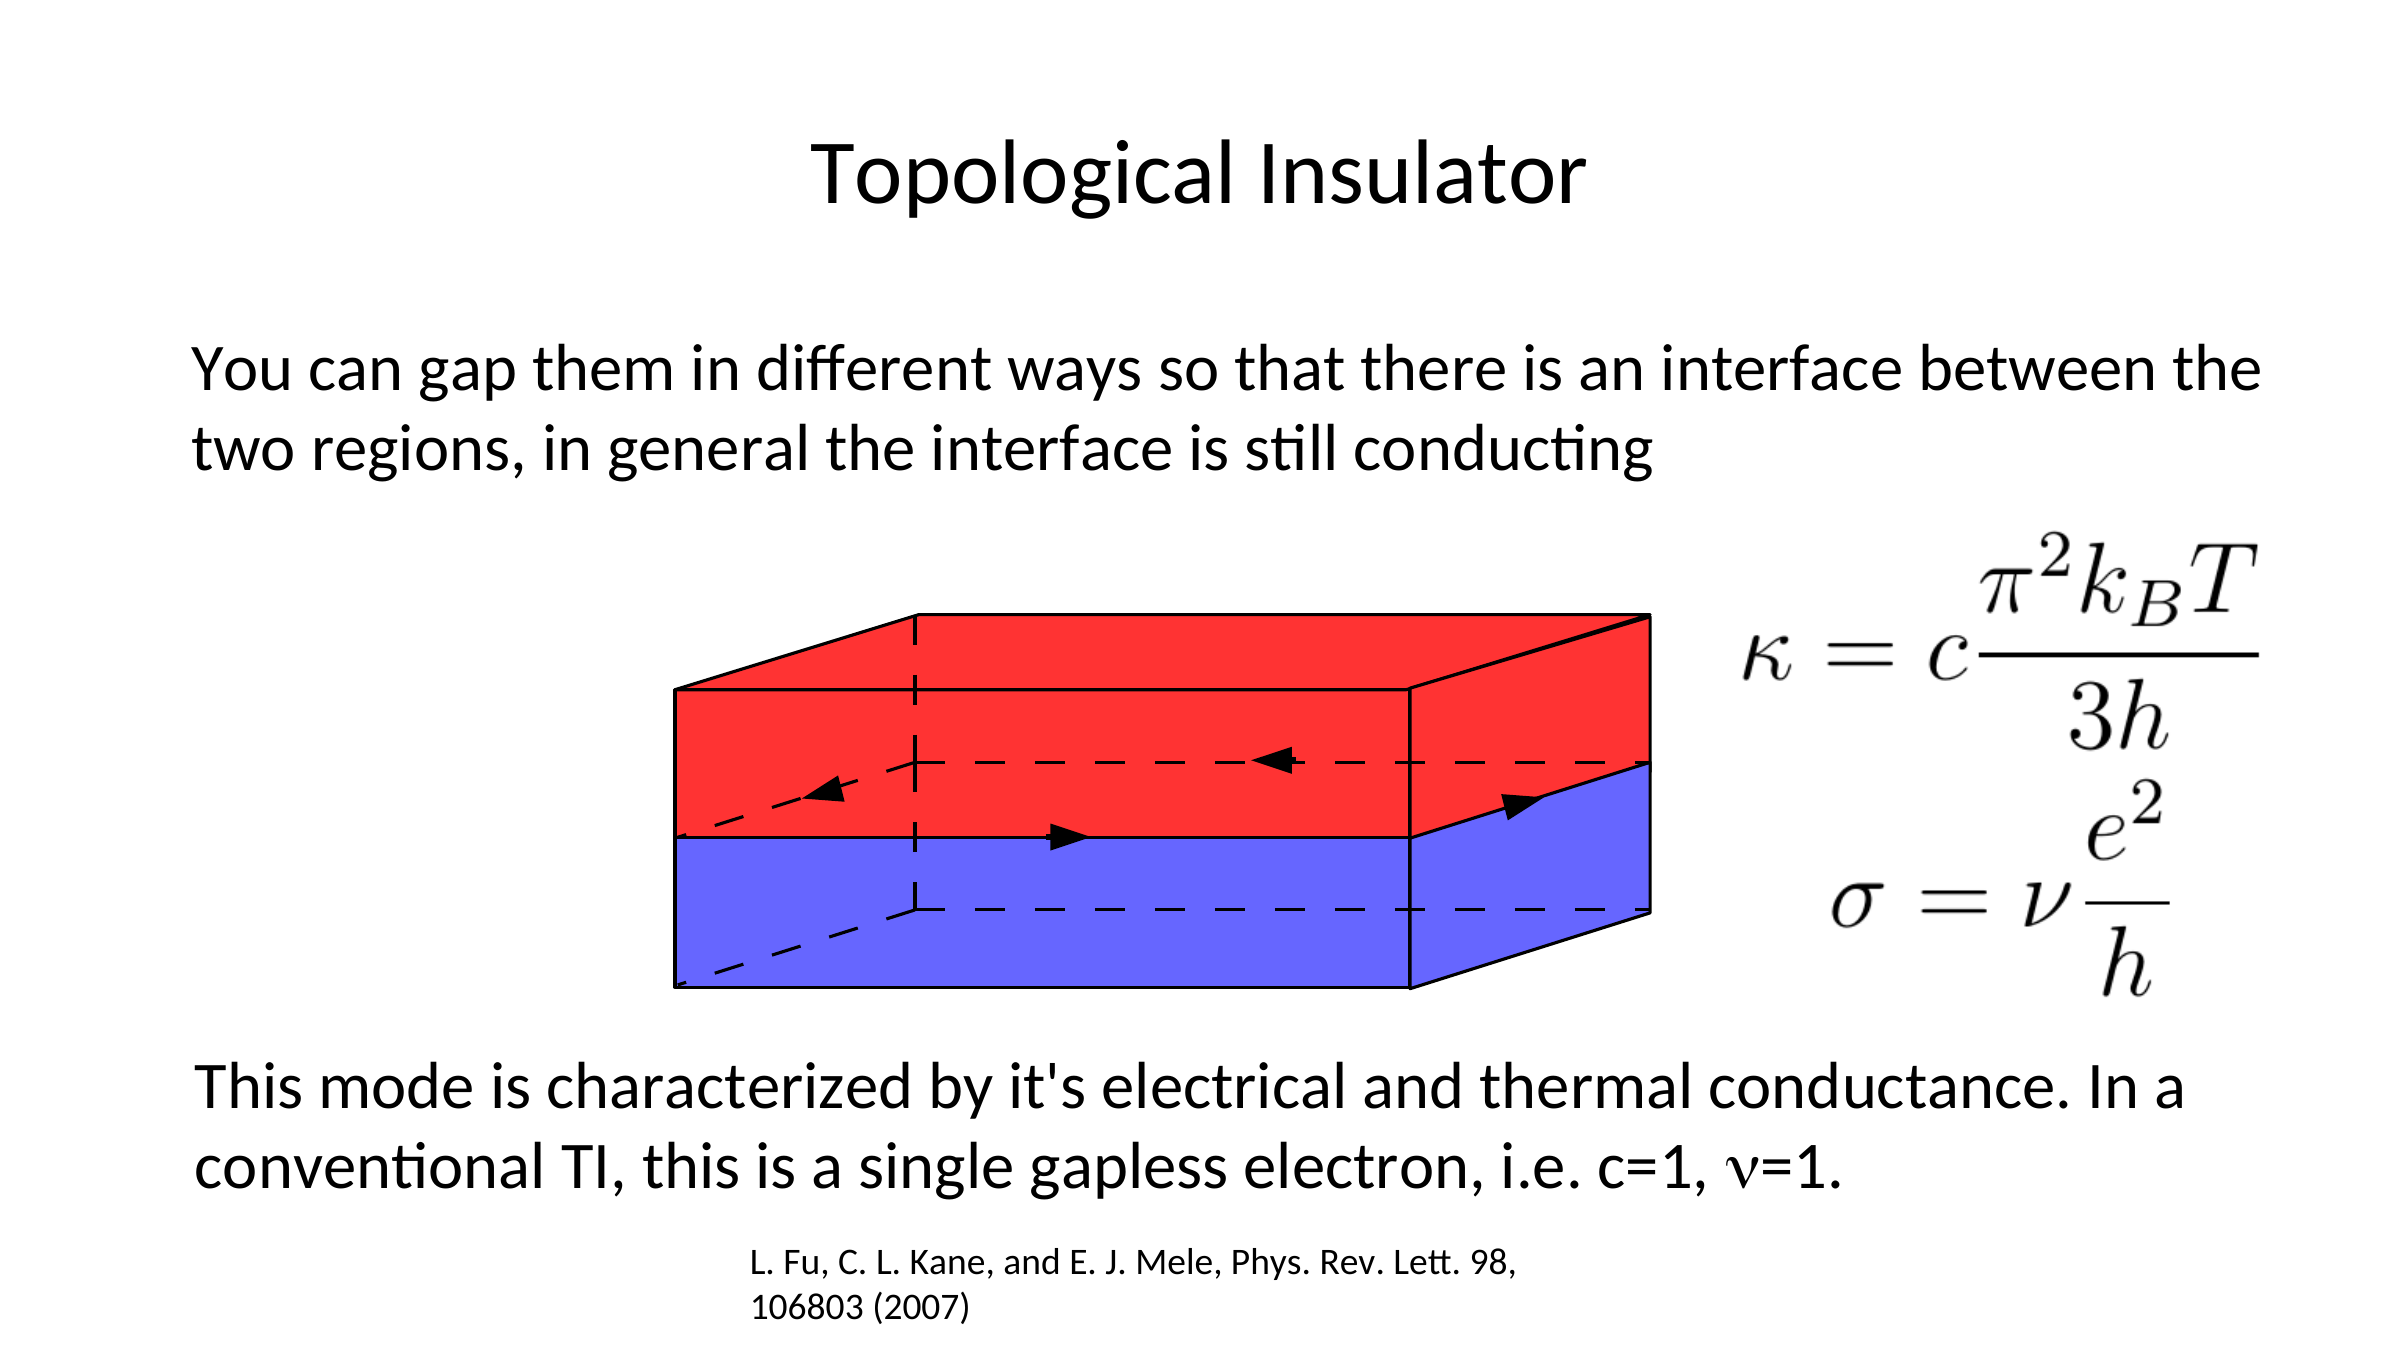

# Topological Insulator
You can gap them in different ways so that there is an interface between the two regions, in general the interface is still conducting
This mode is characterized by it's electrical and thermal conductance. In a conventional TI, this is a single gapless electron, i.e. c=1, n=1.
L. Fu, C. L. Kane, and E. J. Mele, Phys. Rev. Lett. 98,
106803 (2007)